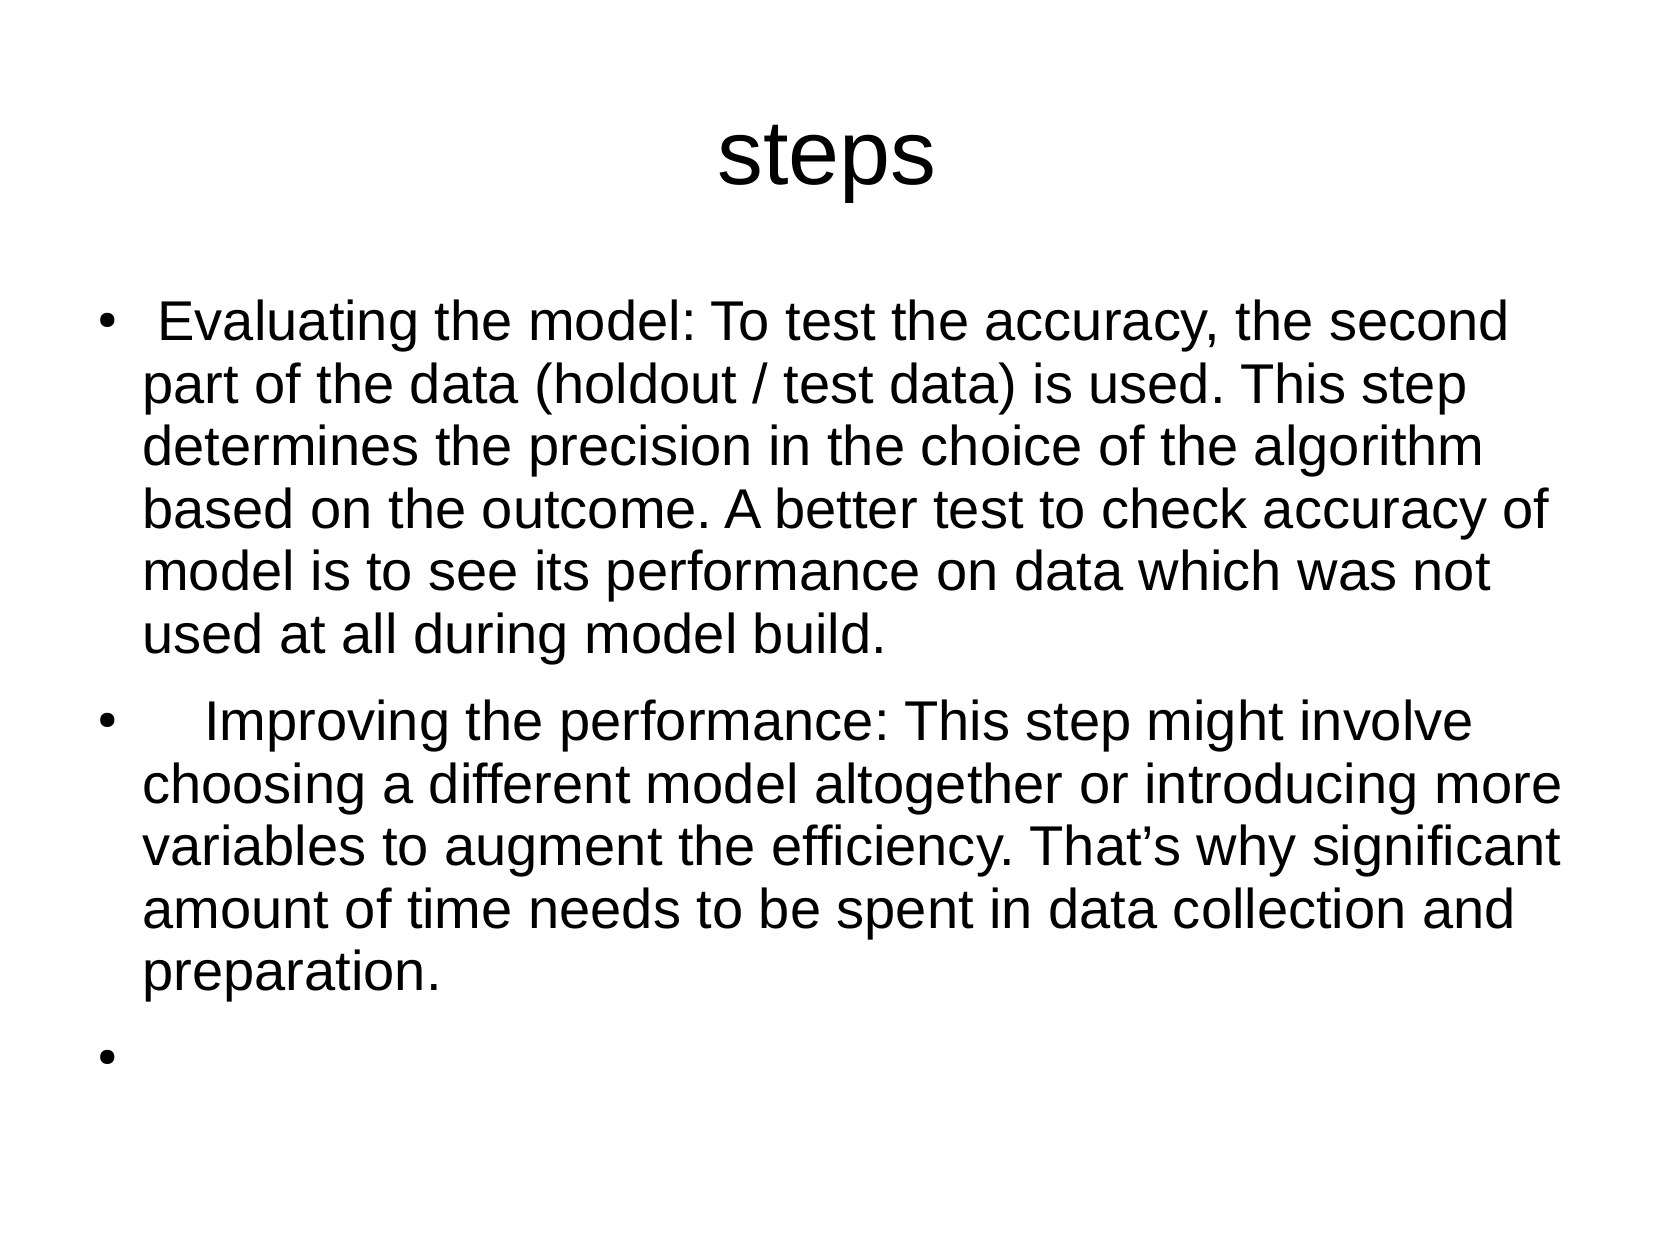

# steps
 Evaluating the model: To test the accuracy, the second part of the data (holdout / test data) is used. This step determines the precision in the choice of the algorithm based on the outcome. A better test to check accuracy of model is to see its performance on data which was not used at all during model build.
 Improving the performance: This step might involve choosing a different model altogether or introducing more variables to augment the efficiency. That’s why significant amount of time needs to be spent in data collection and preparation.